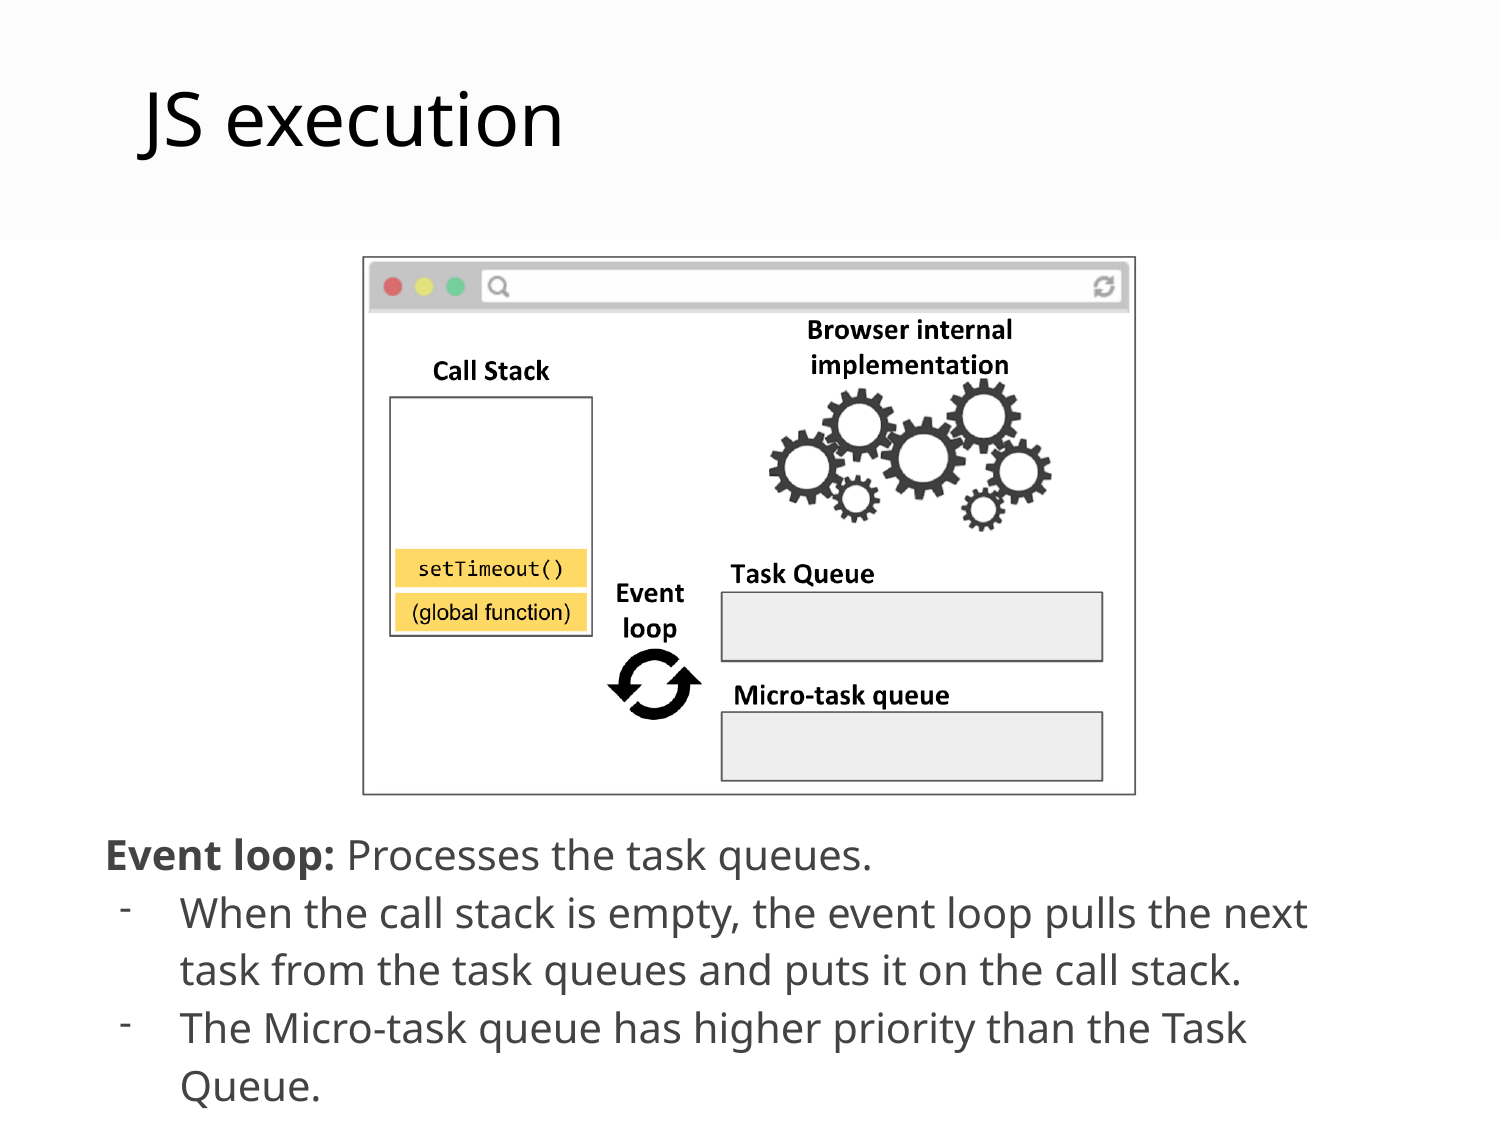

# JS execution
Event loop: Processes the task queues.
When the call stack is empty, the event loop pulls the next task from the task queues and puts it on the call stack.
The Micro-task queue has higher priority than the Task Queue.